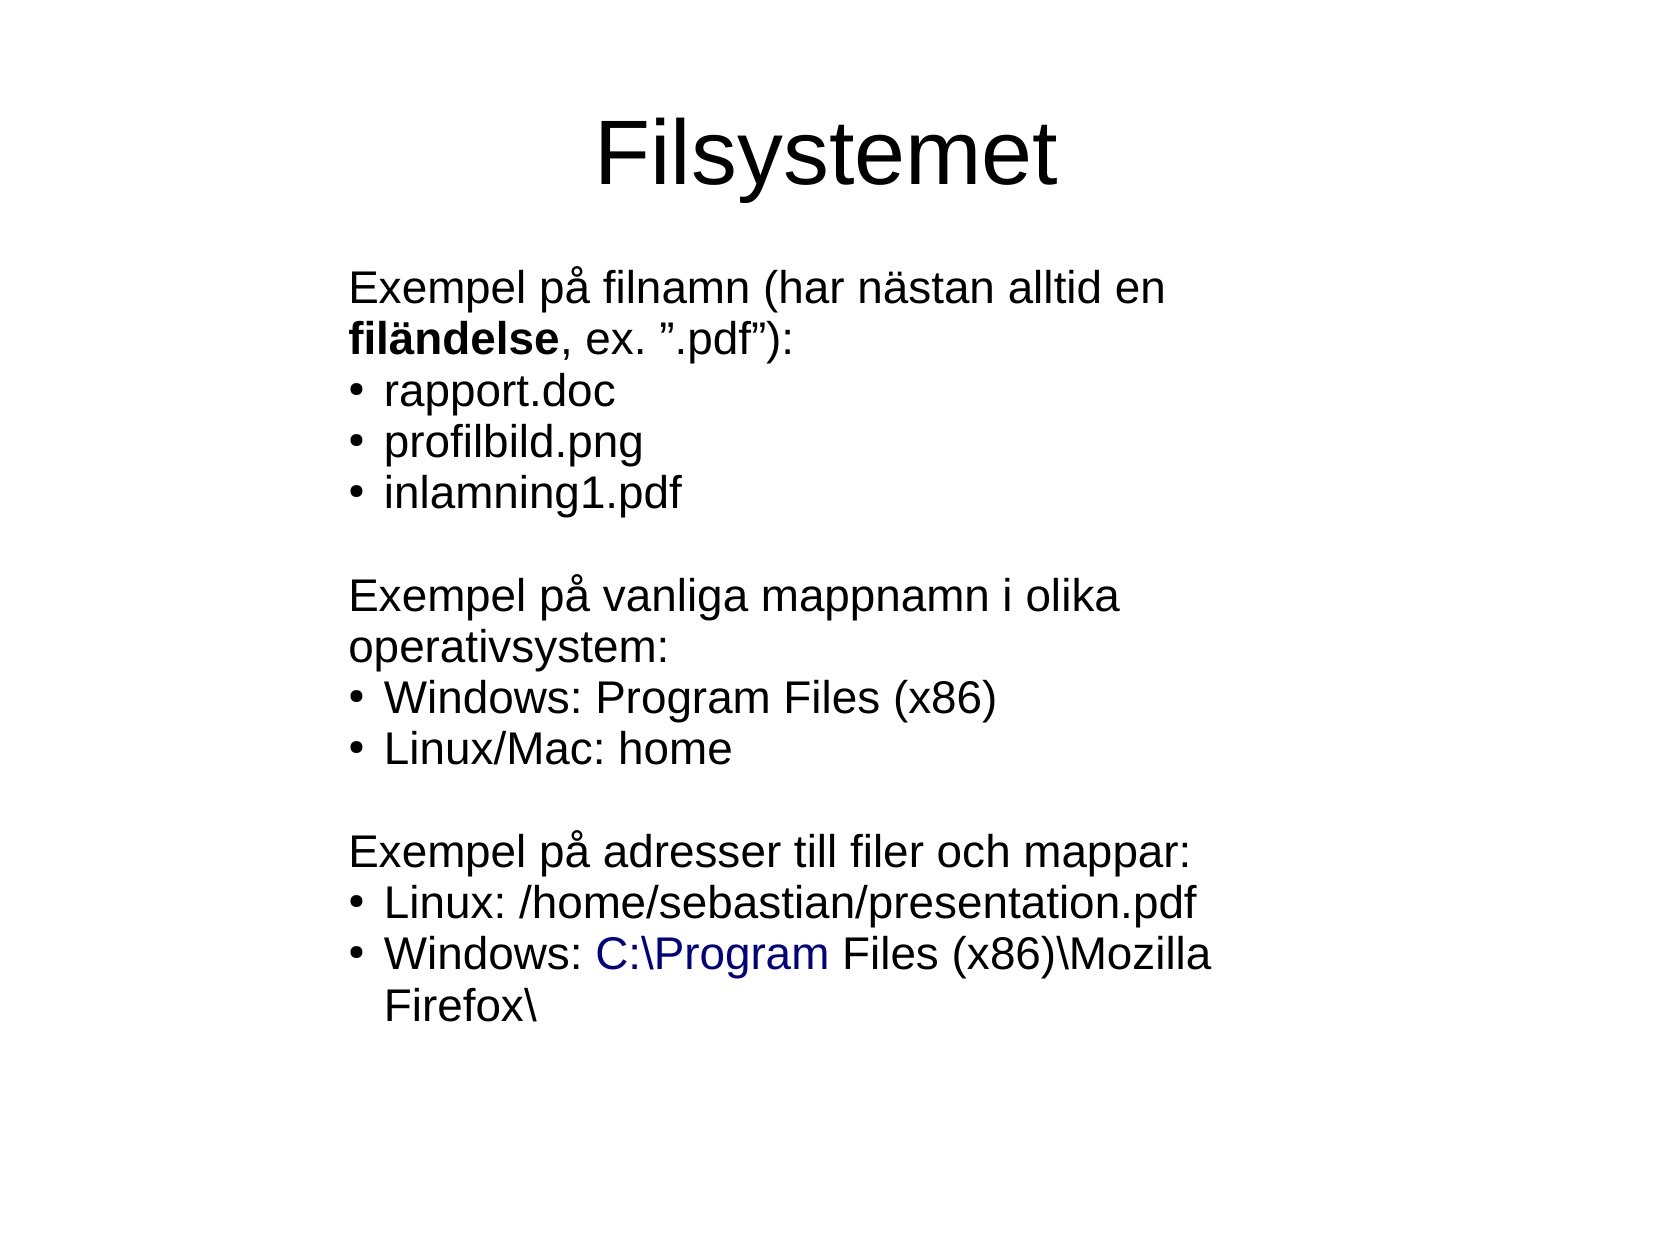

# Filsystemet
Exempel på filnamn (har nästan alltid en filändelse, ex. ”.pdf”):
rapport.doc
profilbild.png
inlamning1.pdf
Exempel på vanliga mappnamn i olika operativsystem:
Windows: Program Files (x86)
Linux/Mac: home
Exempel på adresser till filer och mappar:
Linux: /home/sebastian/presentation.pdf
Windows: C:\Program Files (x86)\Mozilla Firefox\